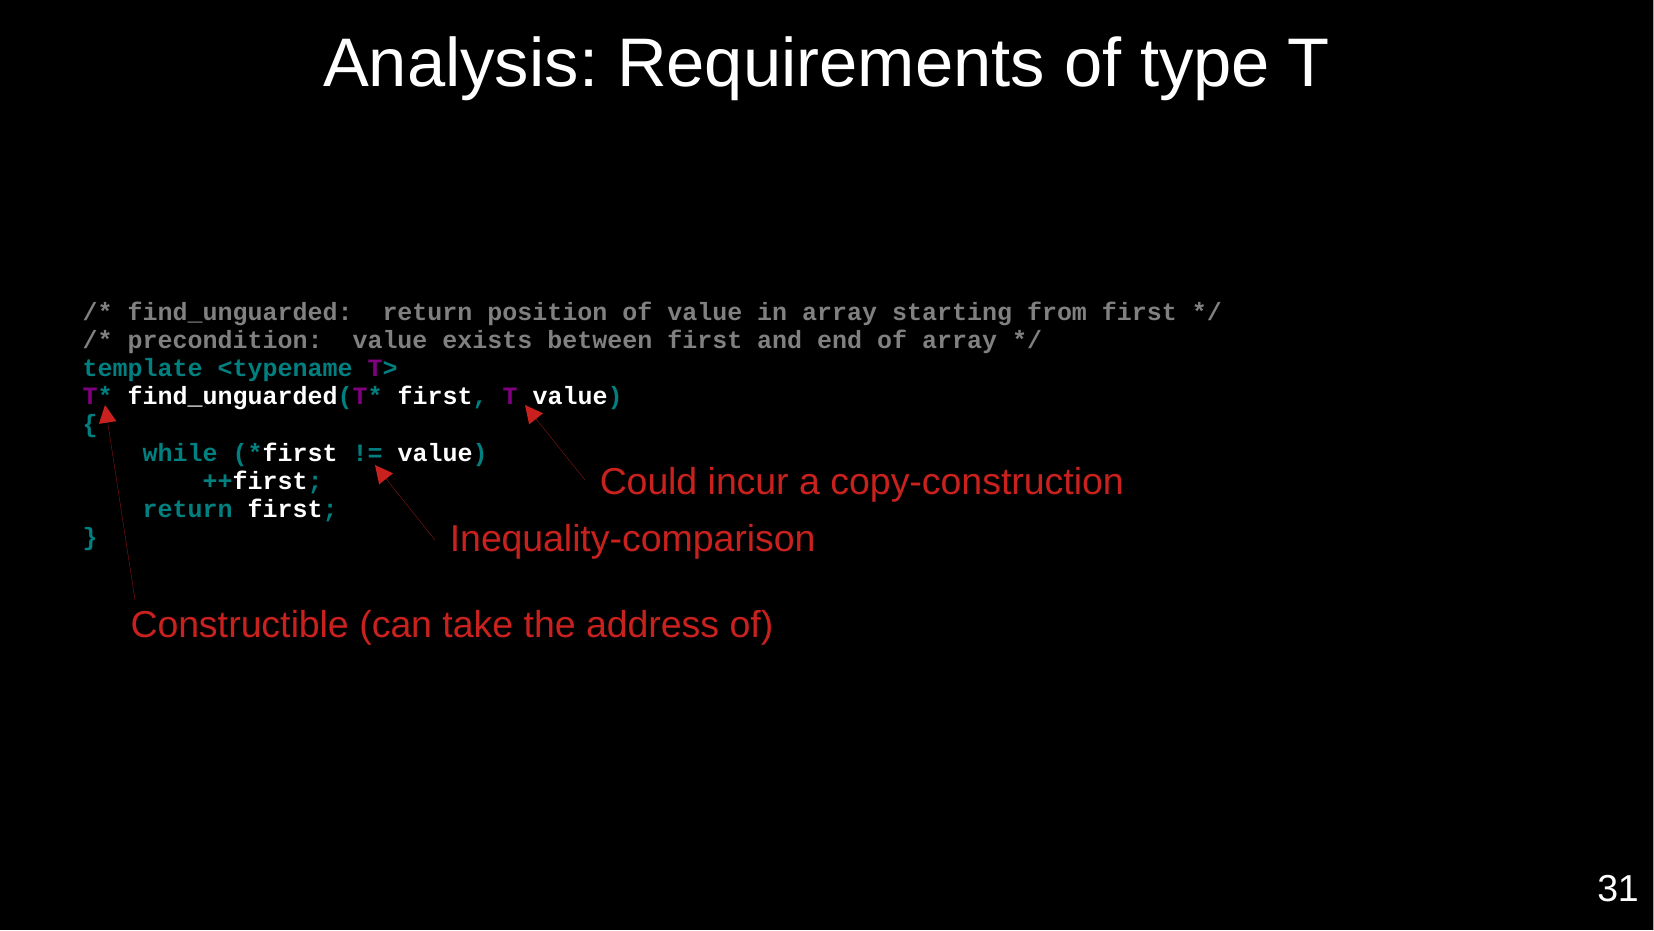

Analysis: Requirements of type T
# /* find_unguarded: return position of value in array starting from first */
/* precondition: value exists between first and end of array */
template <typename T>
T* find_unguarded(T* first, T value)
{
 while (*first != value)
 ++first;
 return first;
}
Could incur a copy-construction
Inequality-comparison
Constructible (can take the address of)